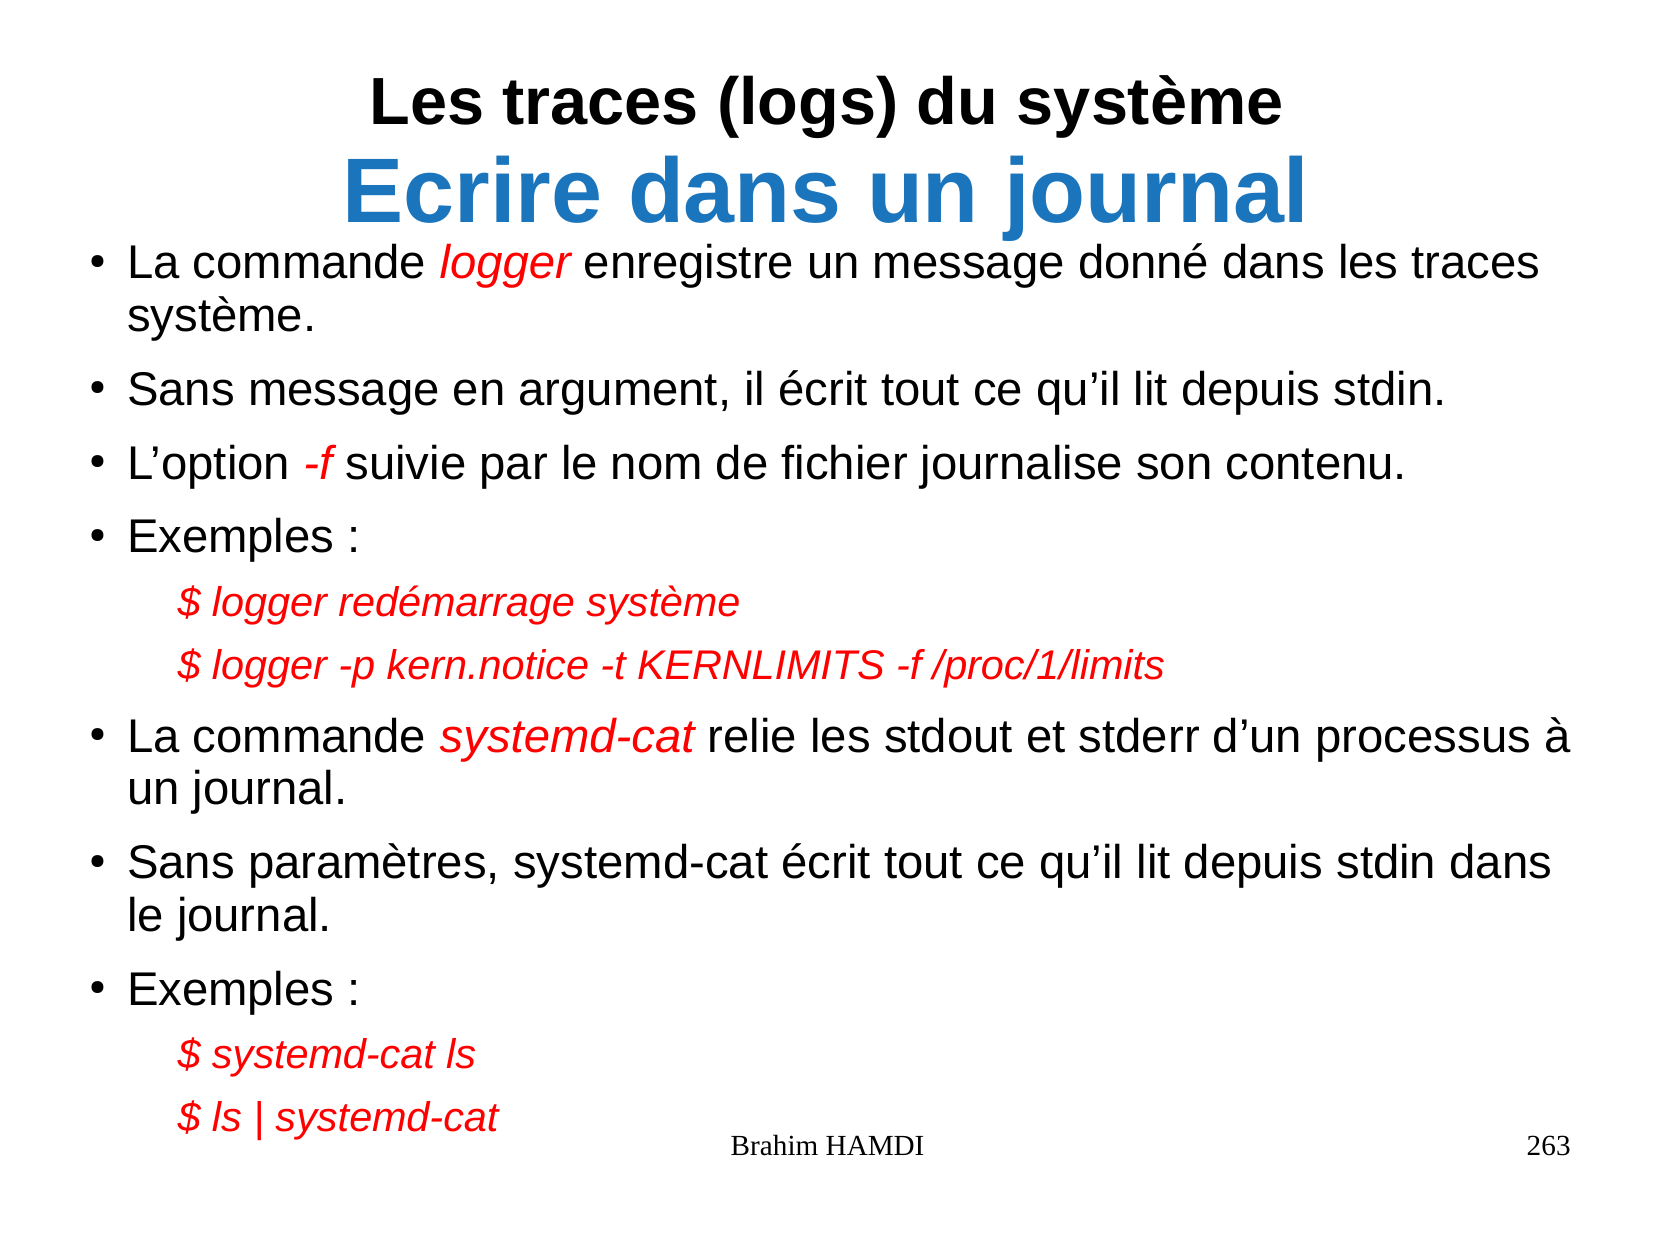

# Les traces (logs) du système Ecrire dans un journal
La commande logger enregistre un message donné dans les traces système.
Sans message en argument, il écrit tout ce qu’il lit depuis stdin.
L’option -f suivie par le nom de fichier journalise son contenu.
Exemples :
$ logger redémarrage système
$ logger -p kern.notice -t KERNLIMITS -f /proc/1/limits
La commande systemd-cat relie les stdout et stderr d’un processus à un journal.
Sans paramètres, systemd-cat écrit tout ce qu’il lit depuis stdin dans le journal.
Exemples :
$ systemd-cat ls
$ ls | systemd-cat
Brahim HAMDI
263